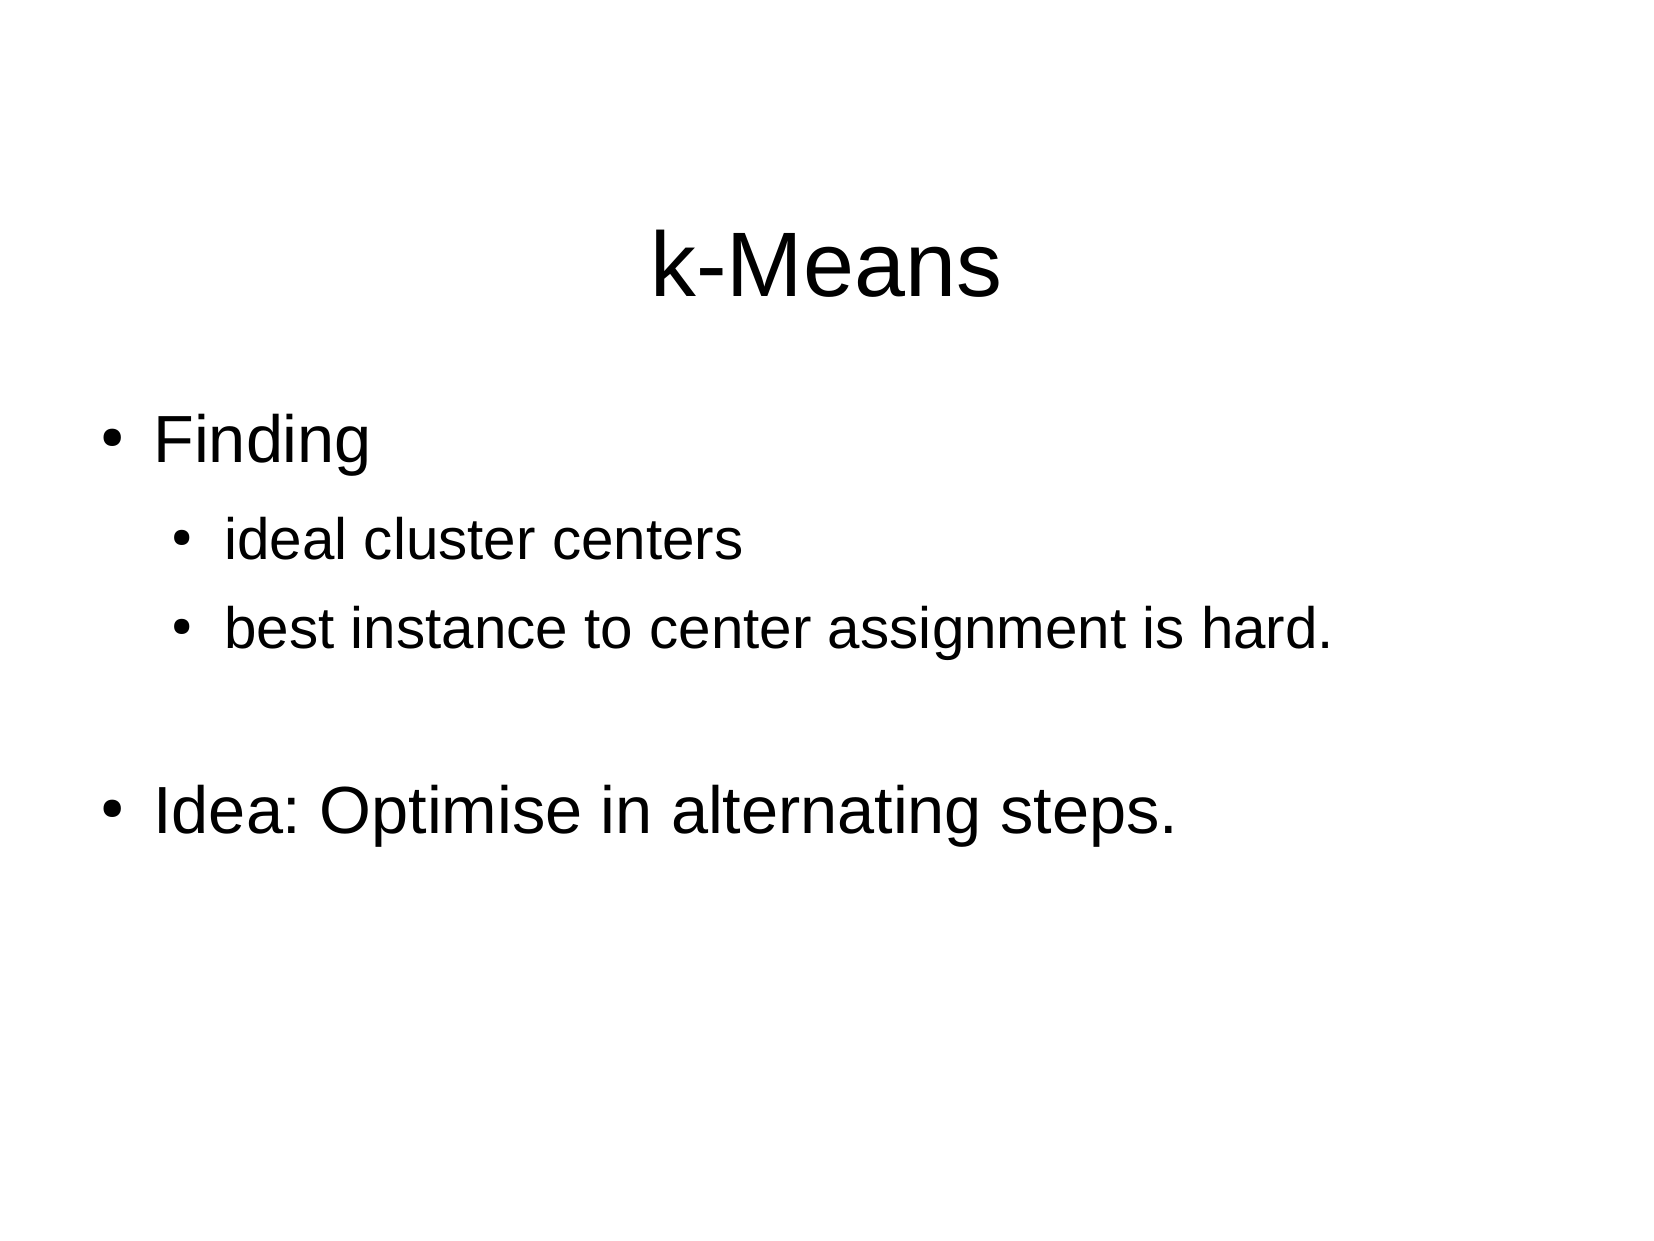

# k-Means
Finding
ideal cluster centers
best instance to center assignment is hard.
Idea: Optimise in alternating steps.